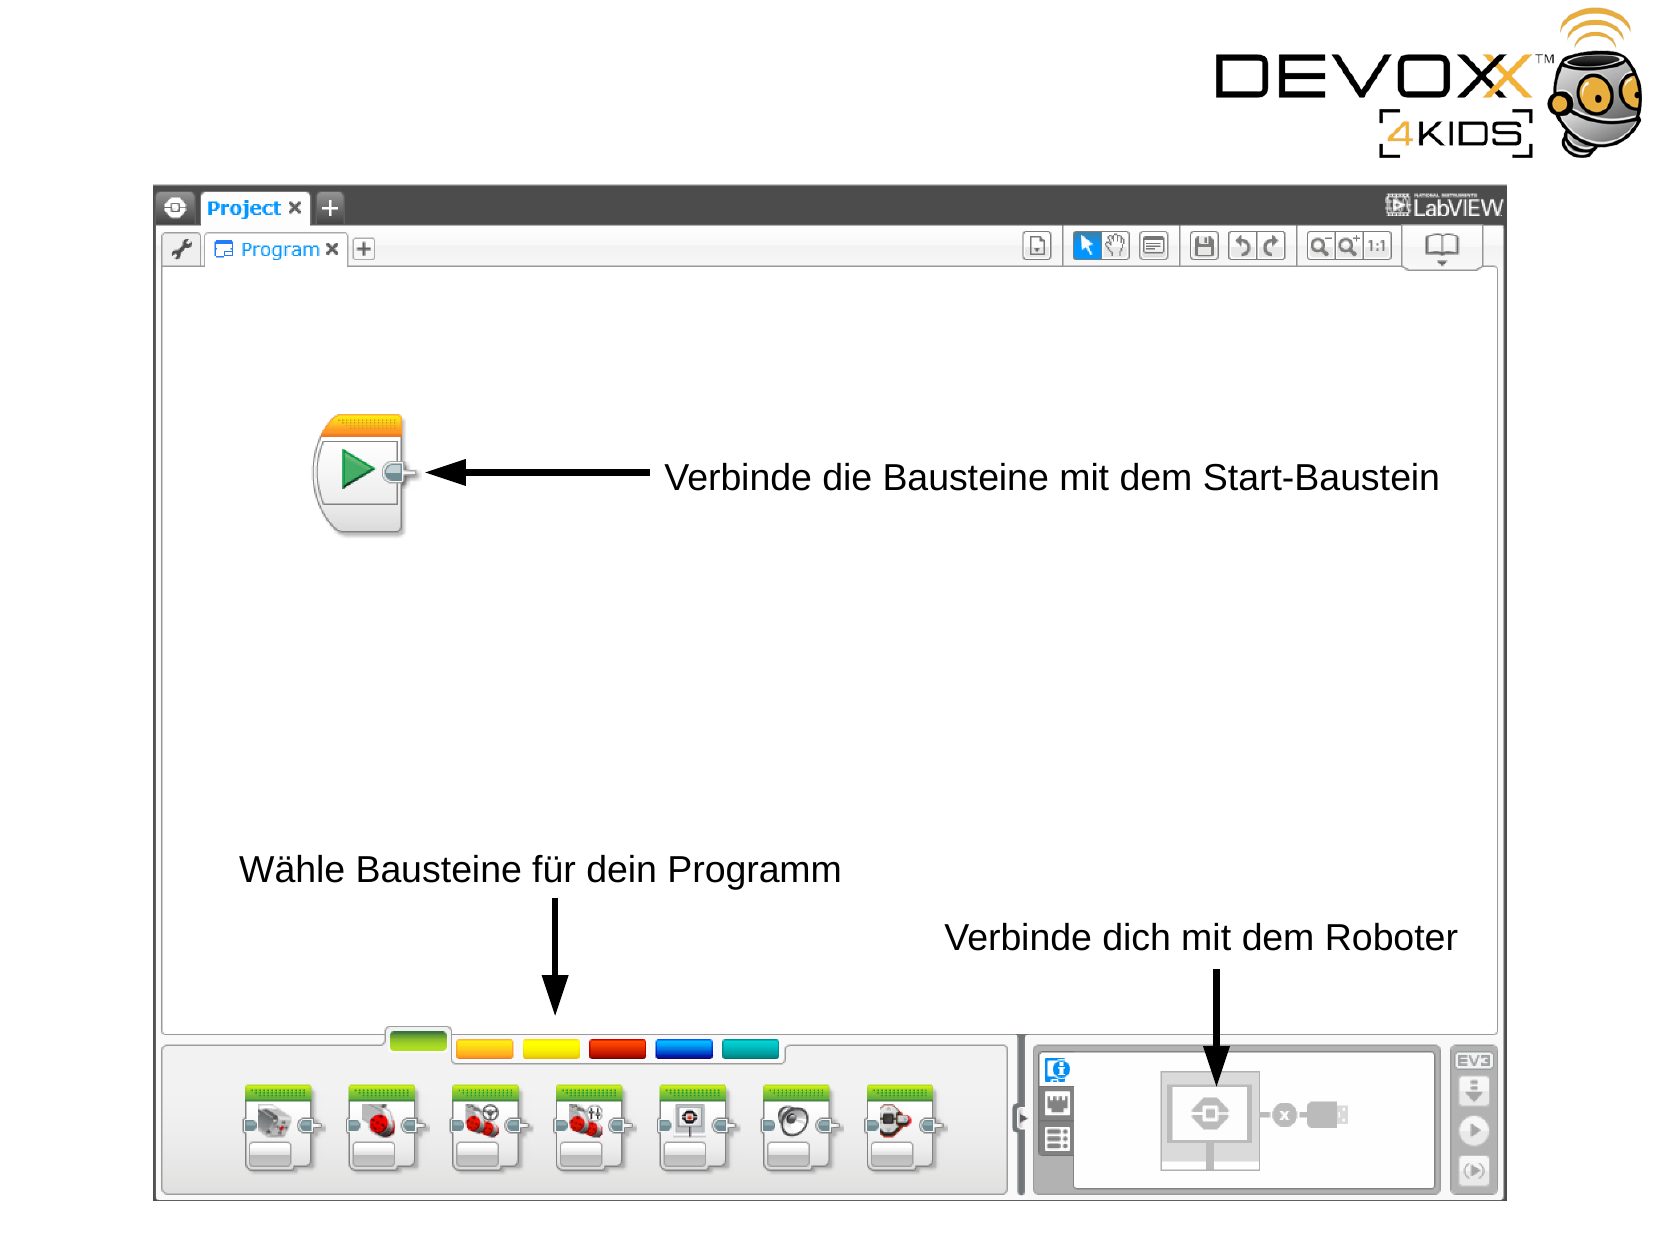

Verbinde die Bausteine mit dem Start-Baustein
Wähle Bausteine für dein Programm
Verbinde dich mit dem Roboter